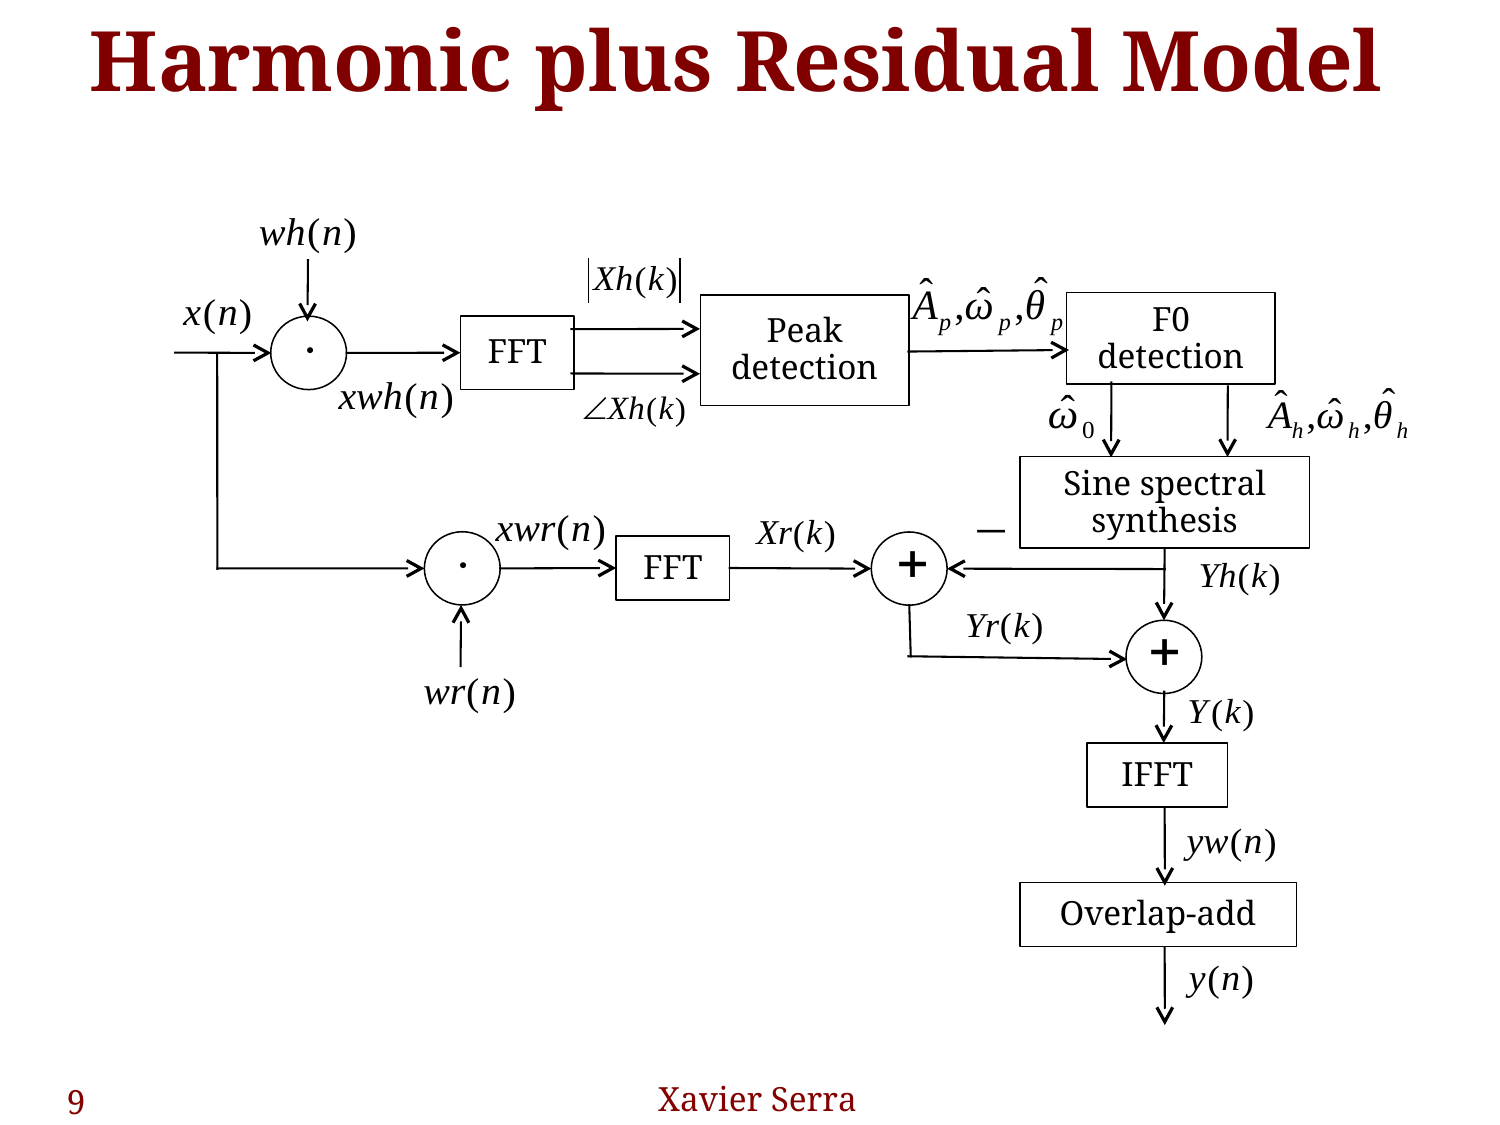

Harmonic plus Residual Model
F0
detection
Peak detection
FFT
Sine spectral
synthesis
FFT
IFFT
Overlap-add
2
Xavier Serra